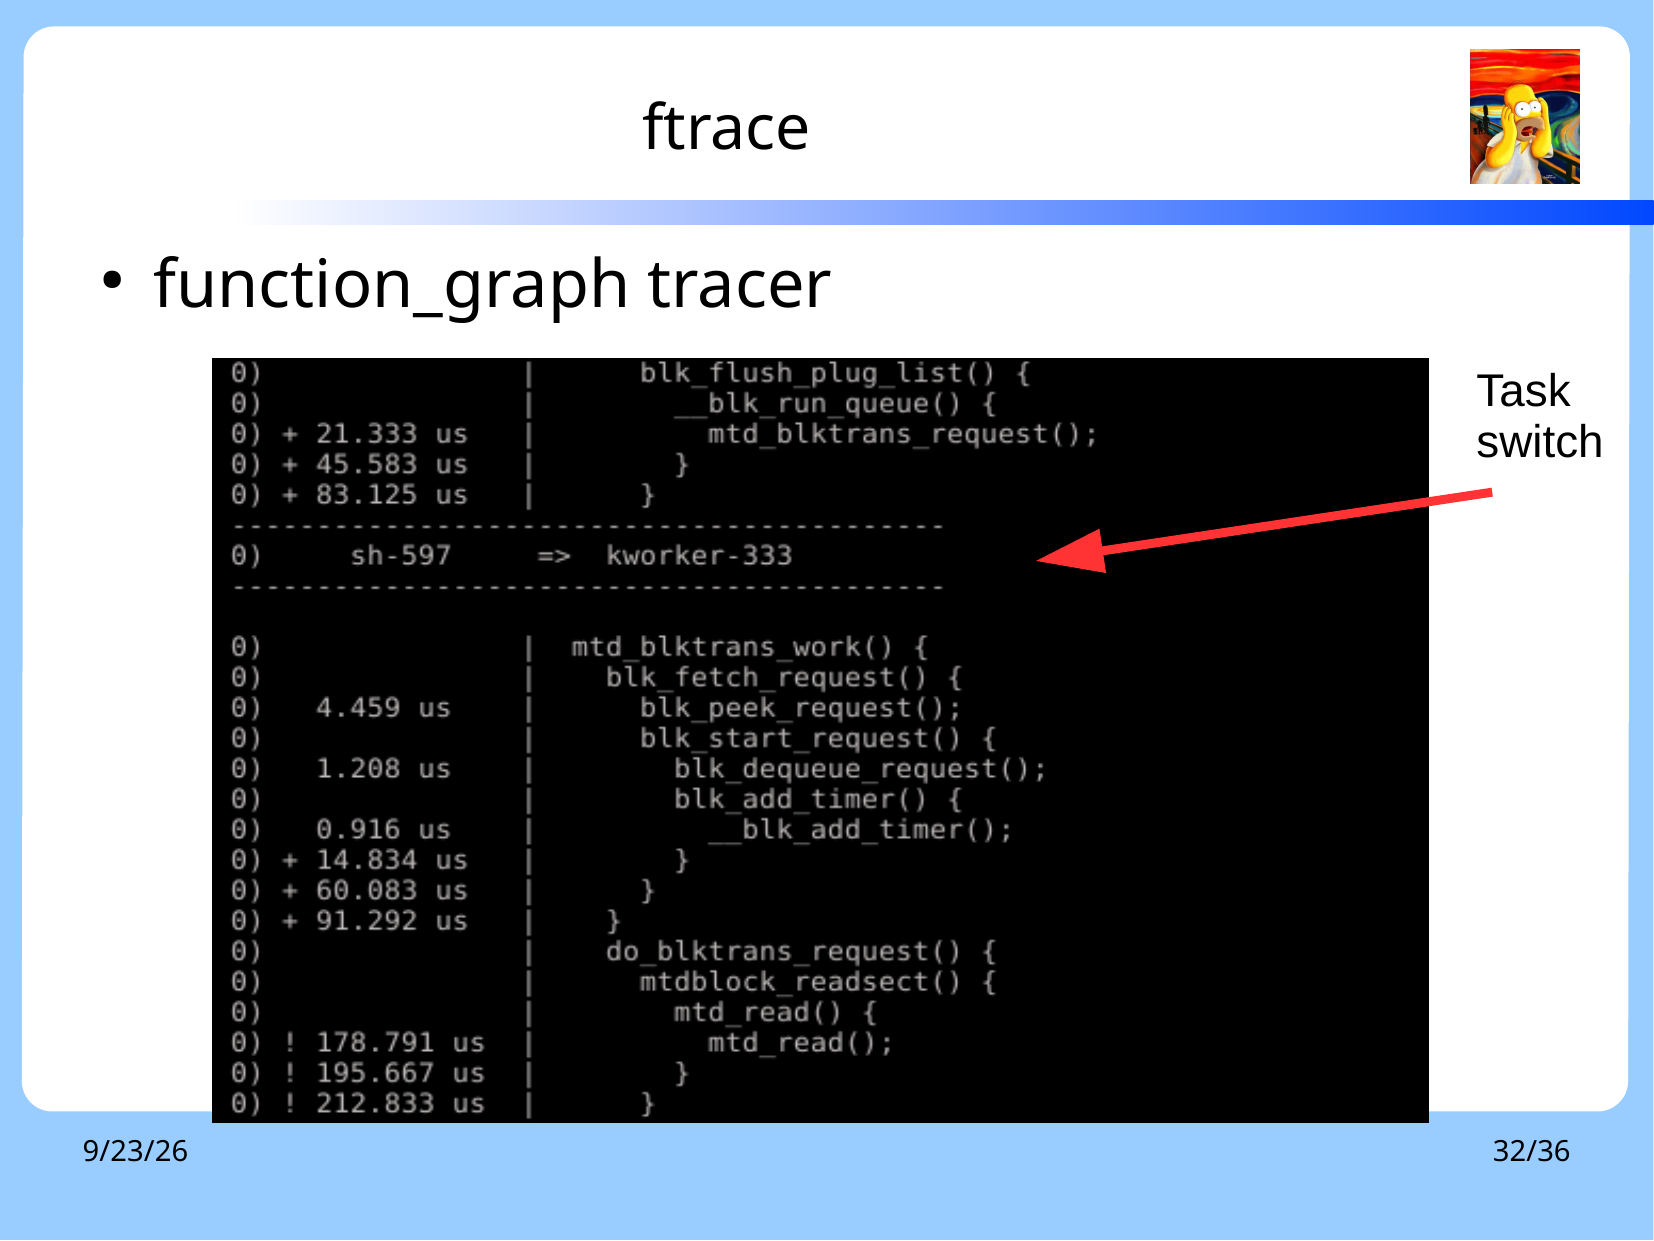

# ftrace
function_graph tracer
Task
switch
32